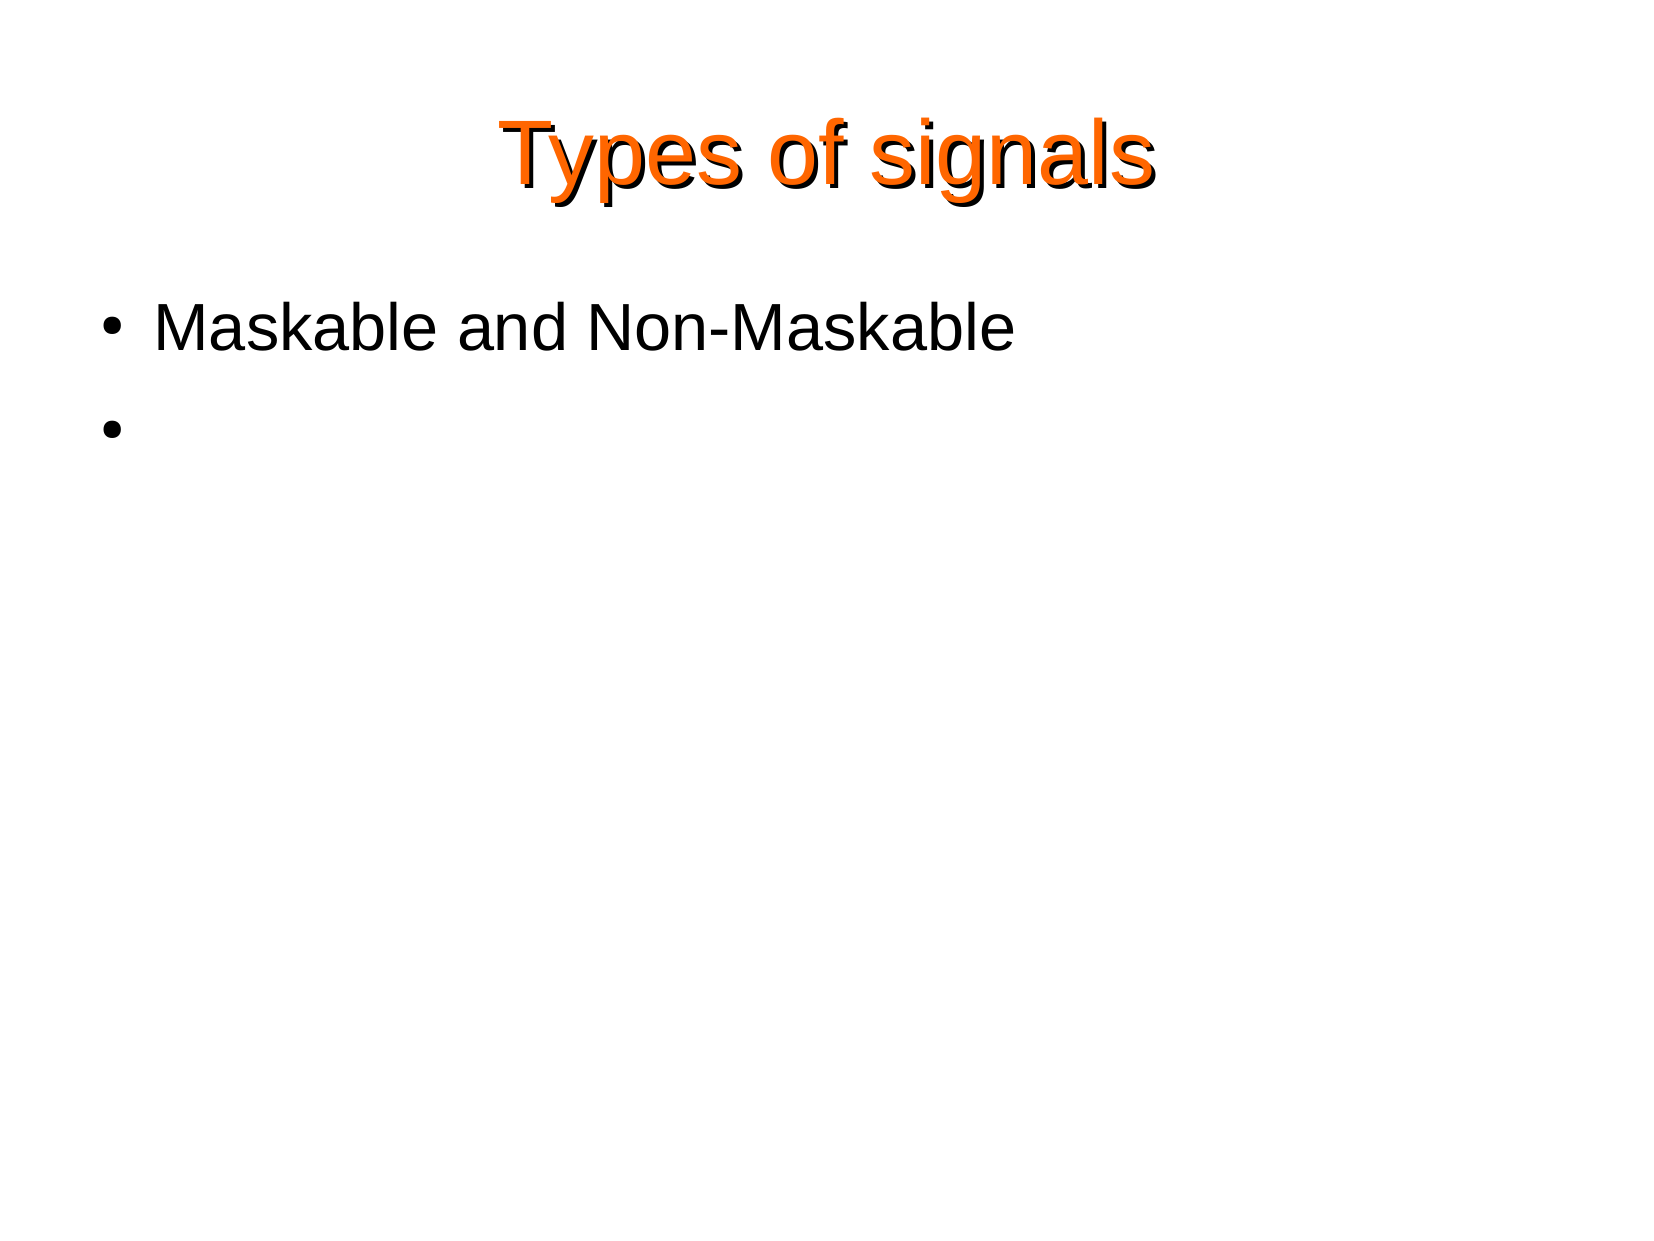

# Types of signals
Maskable and Non-Maskable